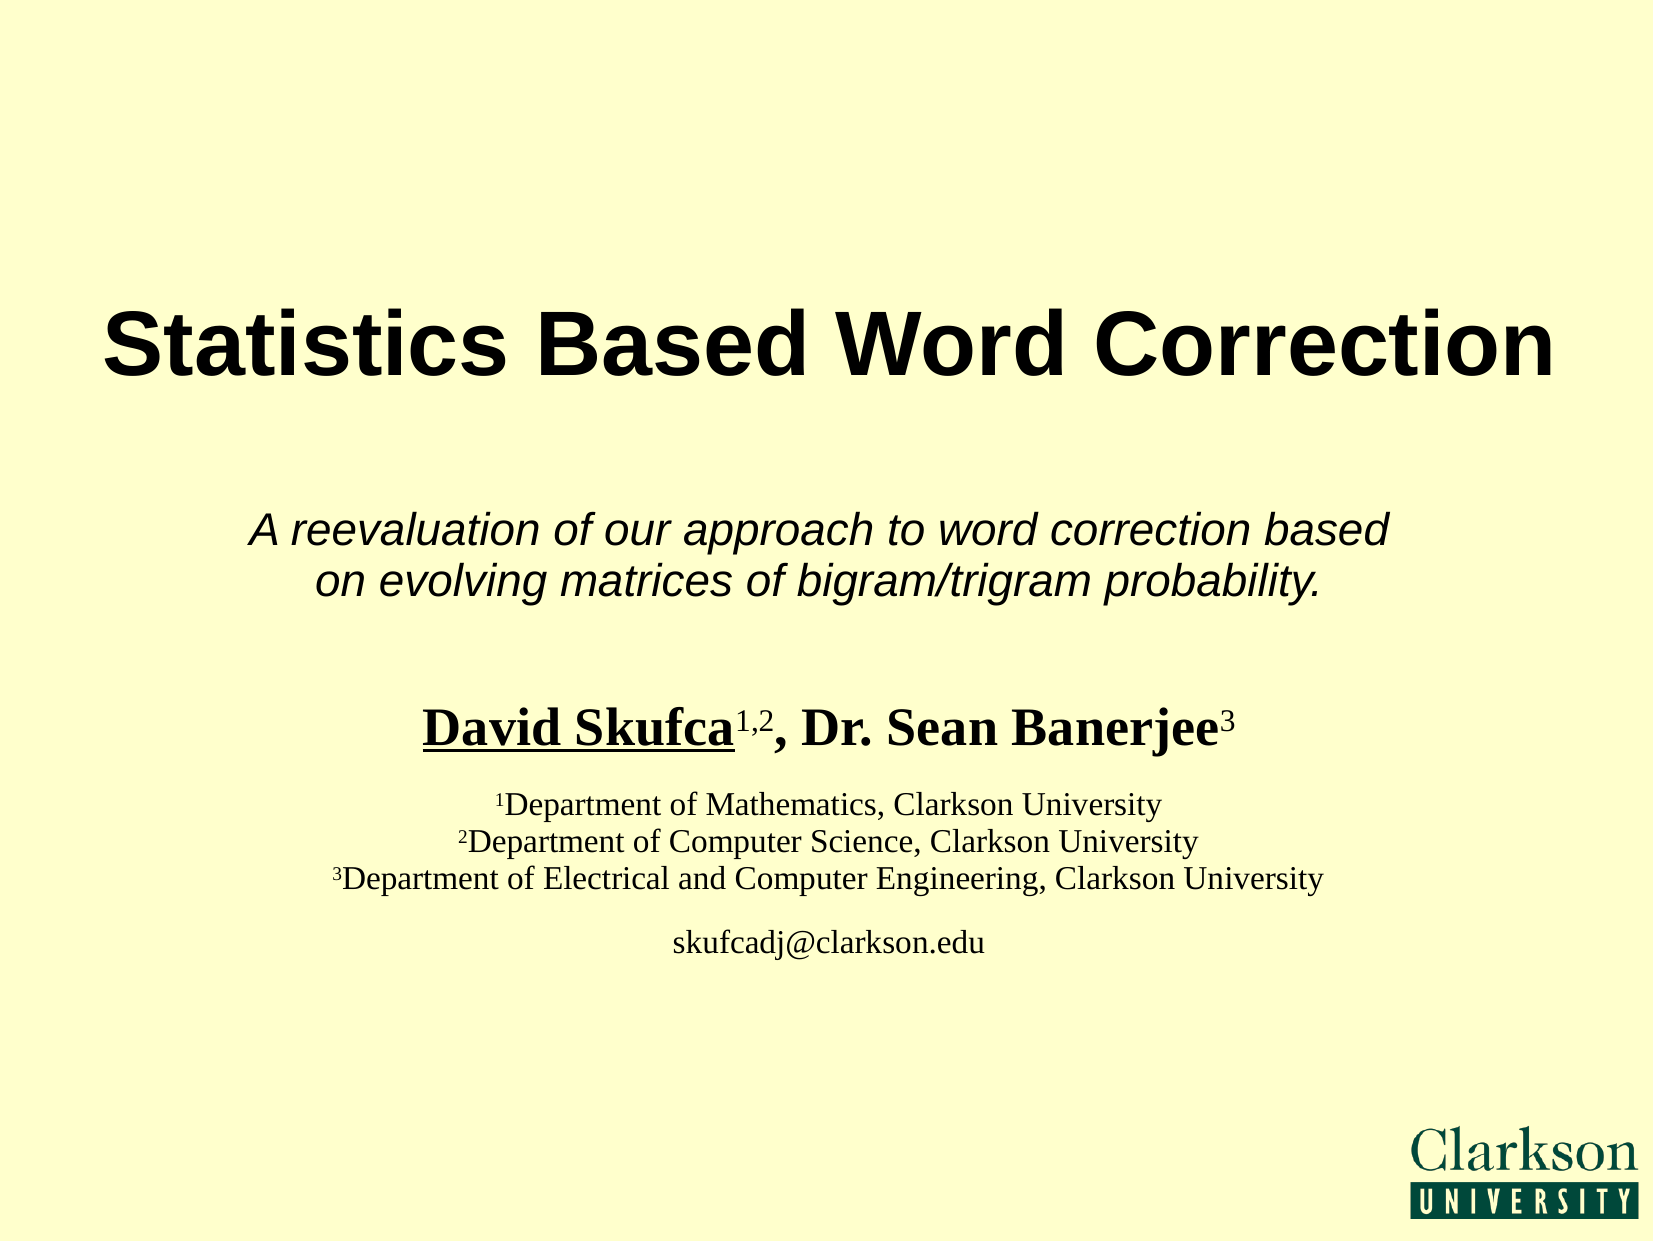

# Statistics Based Word Correction
A reevaluation of our approach to word correction based on evolving matrices of bigram/trigram probability.
David Skufca1,2, Dr. Sean Banerjee3
1Department of Mathematics, Clarkson University
2Department of Computer Science, Clarkson University
3Department of Electrical and Computer Engineering, Clarkson University
skufcadj@clarkson.edu